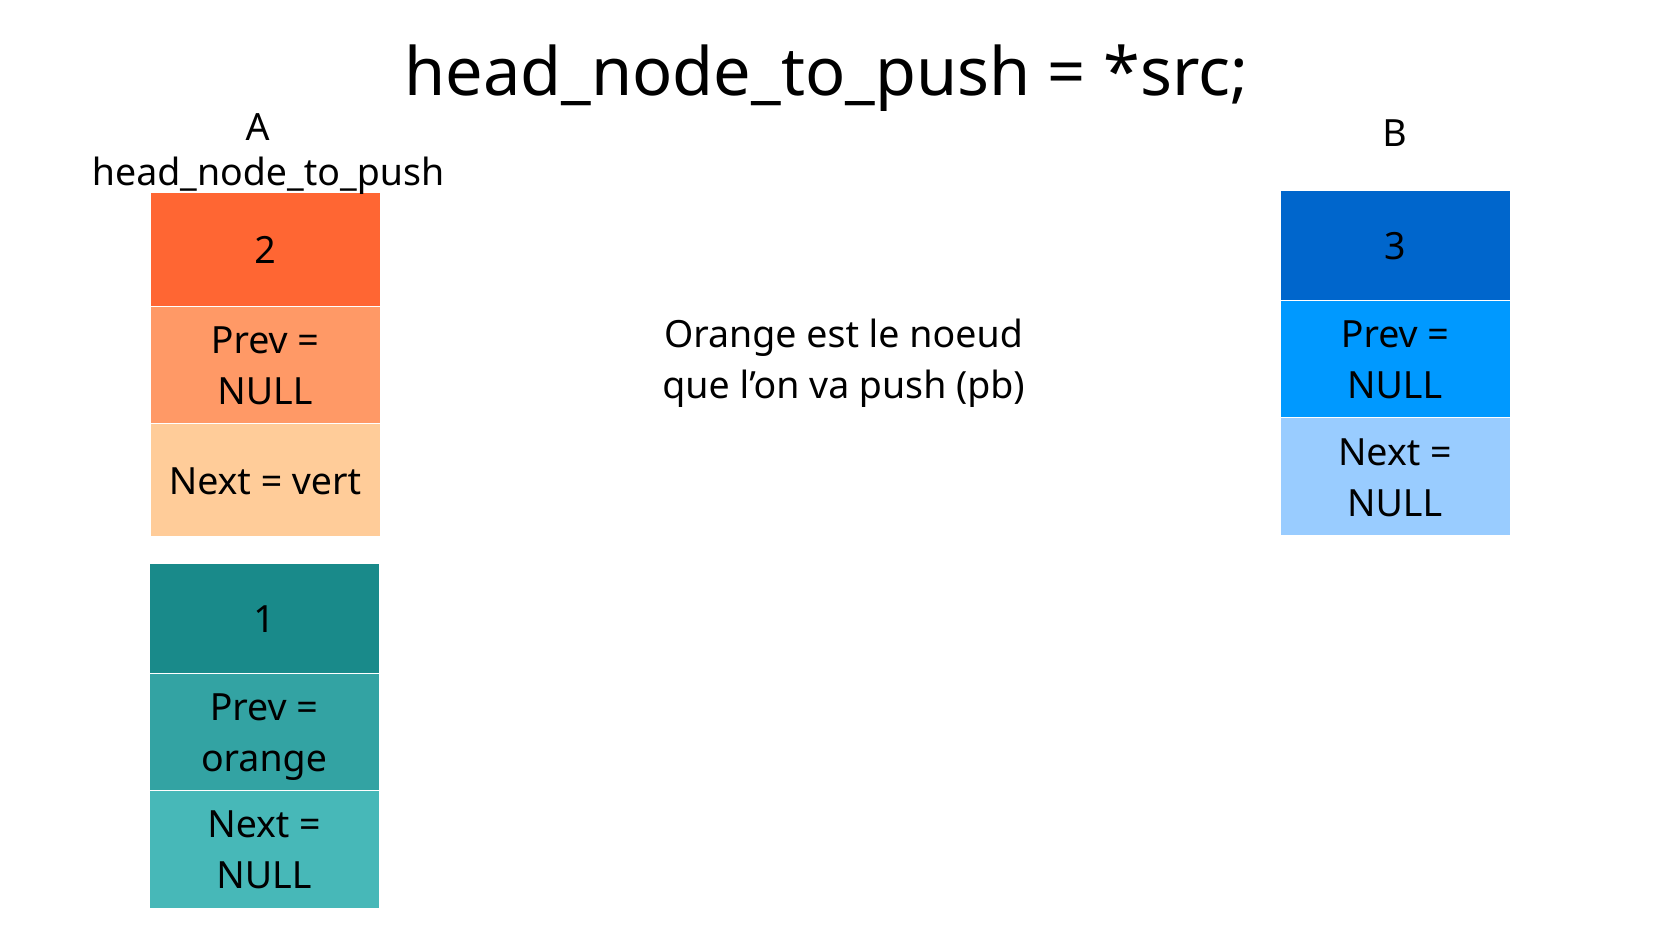

# head_node_to_push = *src;
A
B
head_node_to_push
| 3 |
| --- |
| Prev = NULL |
| Next = NULL |
| 2 |
| --- |
| Prev = NULL |
| Next = vert |
Orange est le noeud que l’on va push (pb)
| 1 |
| --- |
| Prev = orange |
| Next = NULL |